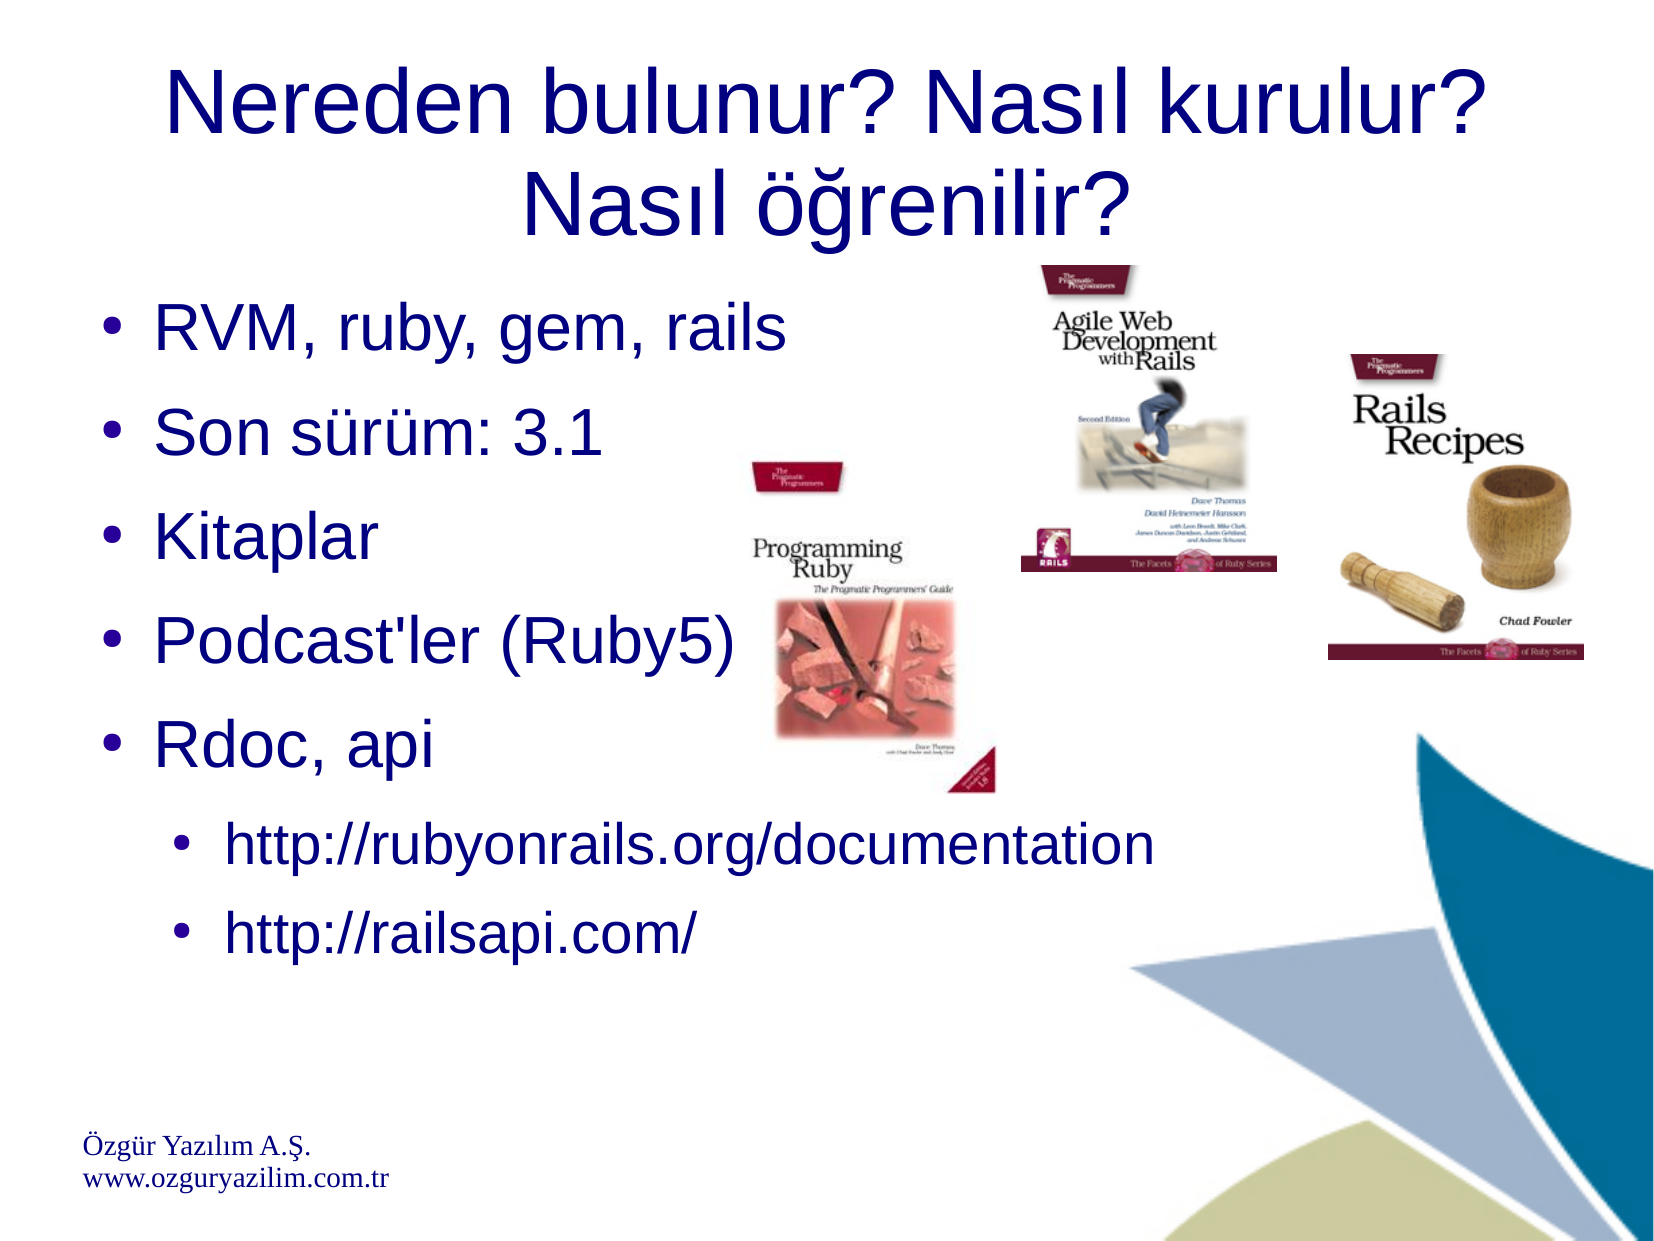

# Nereden bulunur? Nasıl kurulur? Nasıl öğrenilir?
RVM, ruby, gem, rails
Son sürüm: 3.1
Kitaplar
Podcast'ler (Ruby5)
Rdoc, api
http://rubyonrails.org/documentation
http://railsapi.com/